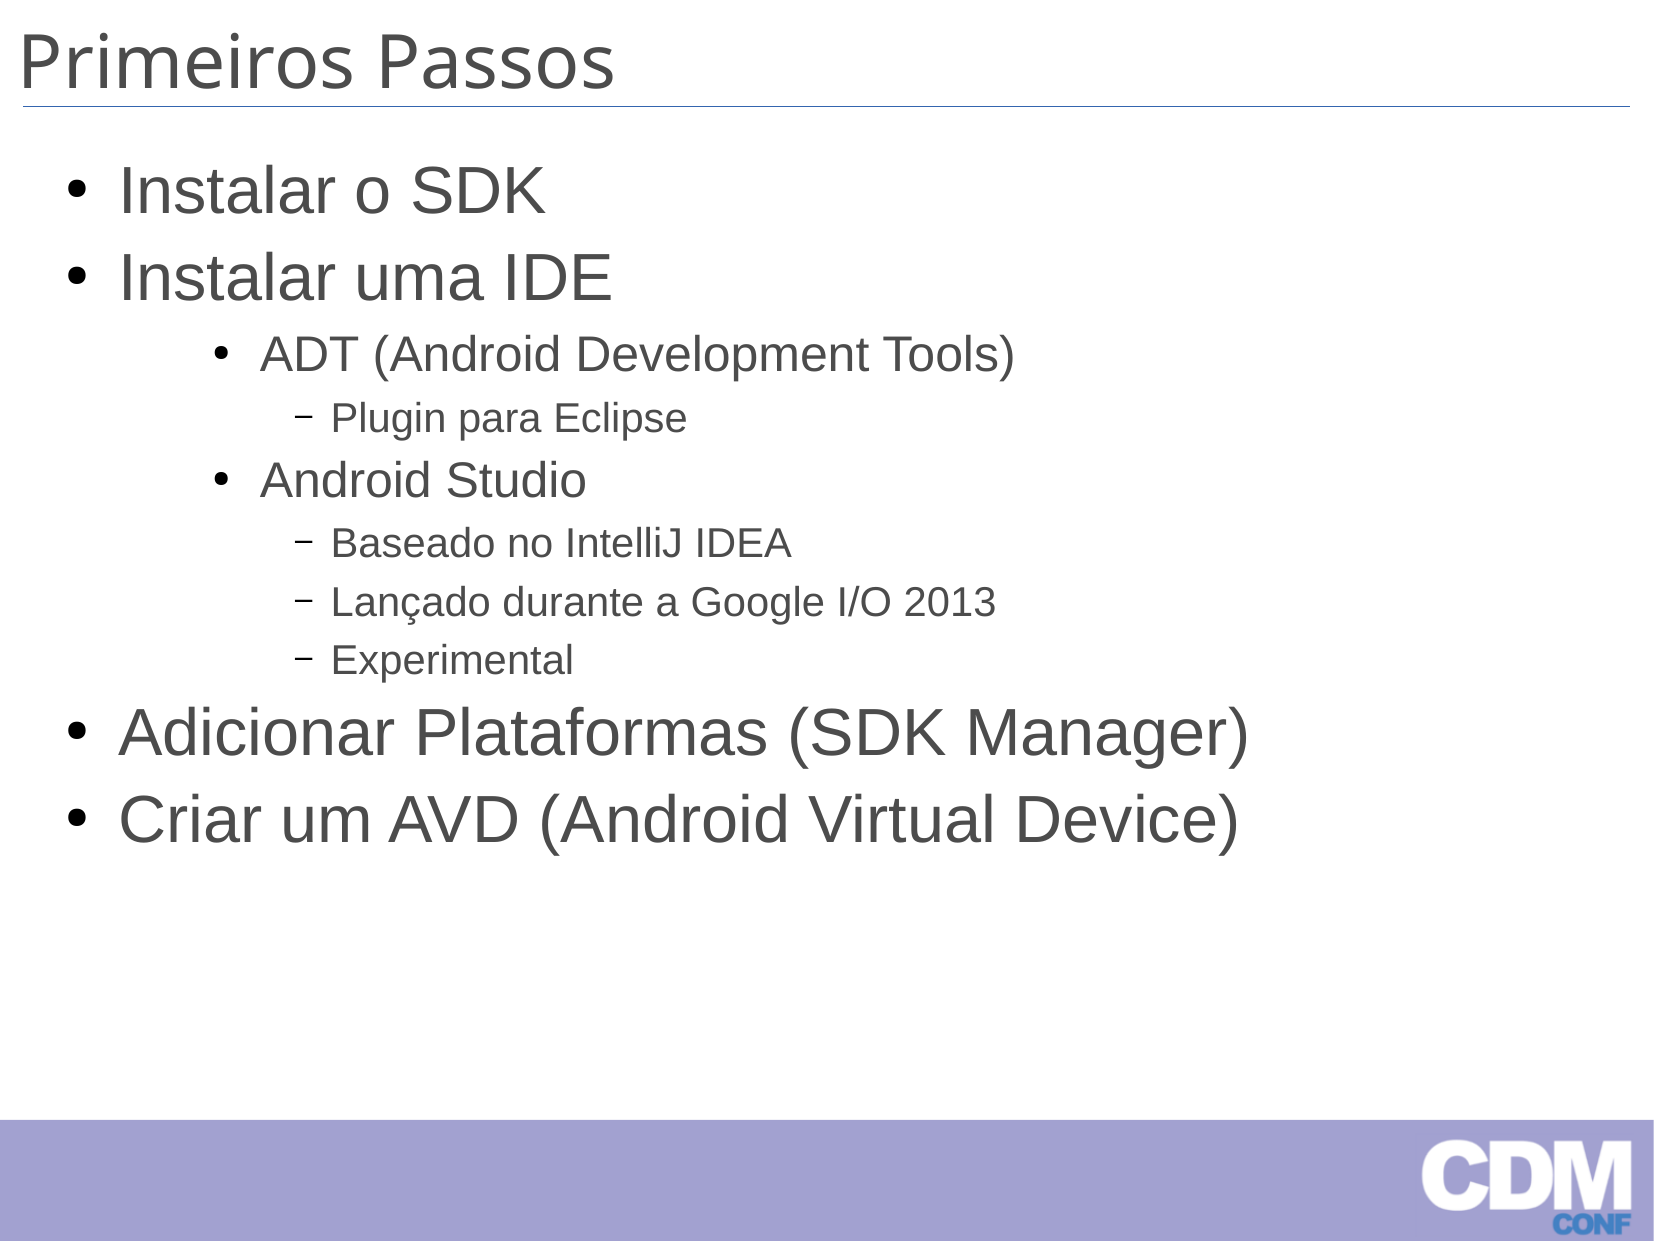

# Primeiros Passos
Instalar o SDK
Instalar uma IDE
ADT (Android Development Tools)
Plugin para Eclipse
Android Studio
Baseado no IntelliJ IDEA
Lançado durante a Google I/O 2013
Experimental
Adicionar Plataformas (SDK Manager)
Criar um AVD (Android Virtual Device)